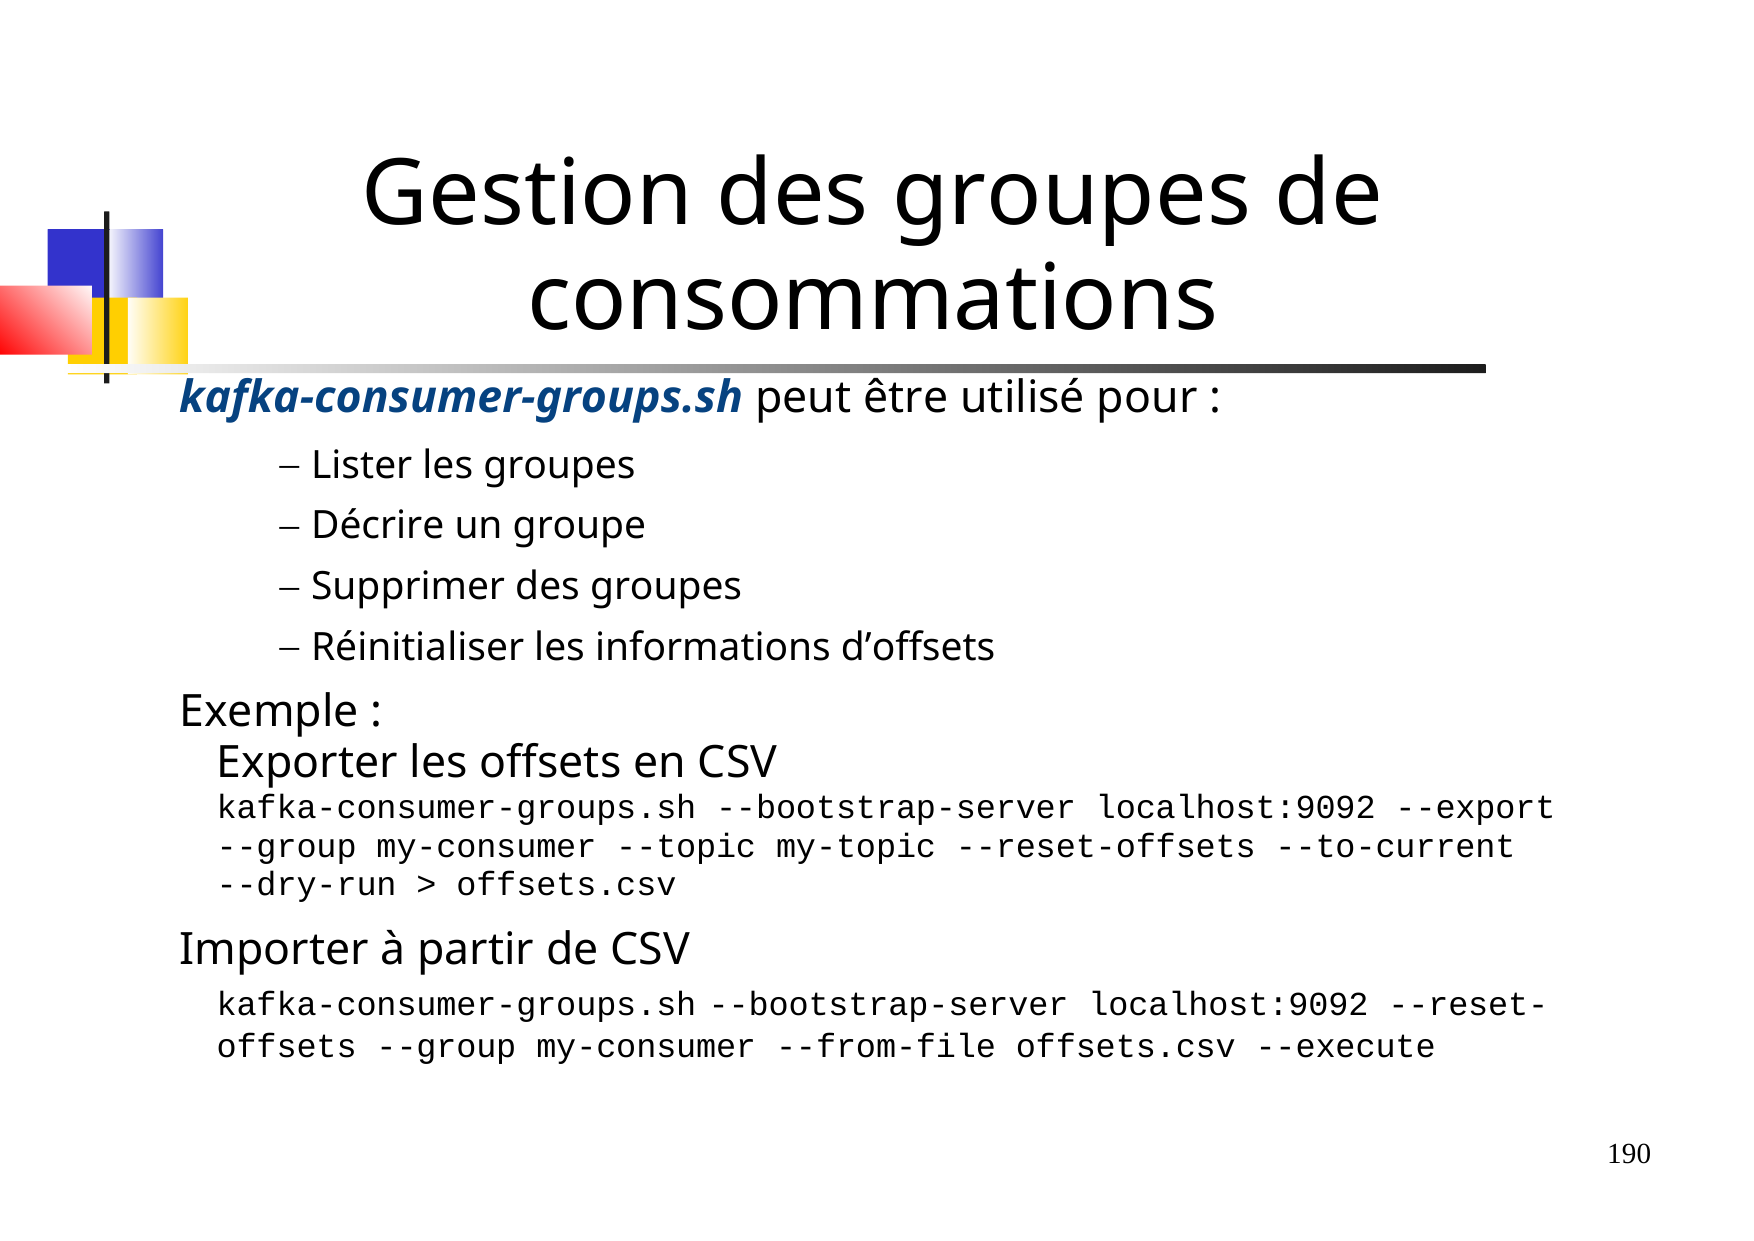

# Gestion des groupes de consommations
kafka-consumer-groups.sh peut être utilisé pour :
Lister les groupes
Décrire un groupe
Supprimer des groupes
Réinitialiser les informations d’offsets
Exemple :
Exporter les offsets en CSV
kafka-consumer-groups.sh --bootstrap-server localhost:9092 --export --group my-consumer --topic my-topic --reset-offsets --to-current --dry-run > offsets.csv
Importer à partir de CSV
kafka-consumer-groups.sh --bootstrap-server localhost:9092 --reset-offsets --group my-consumer --from-file offsets.csv --execute